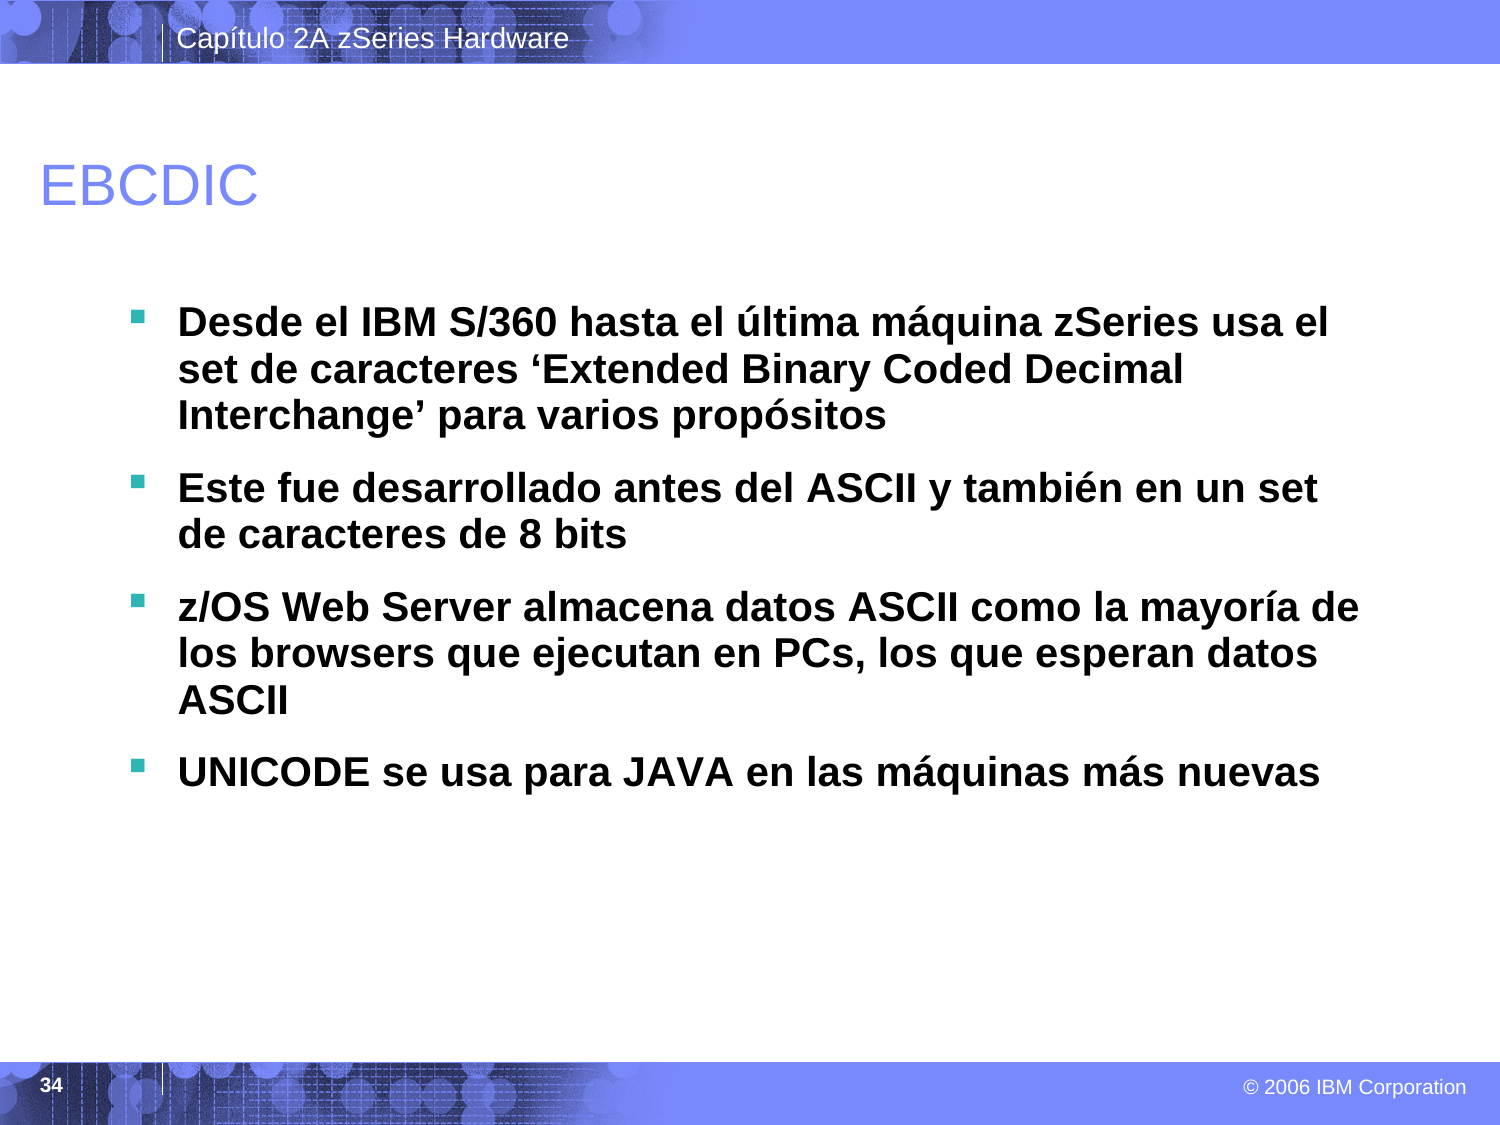

# EBCDIC
Desde el IBM S/360 hasta el última máquina zSeries usa el set de caracteres ‘Extended Binary Coded Decimal Interchange’ para varios propósitos
Este fue desarrollado antes del ASCII y también en un set de caracteres de 8 bits
z/OS Web Server almacena datos ASCII como la mayoría de los browsers que ejecutan en PCs, los que esperan datos ASCII
UNICODE se usa para JAVA en las máquinas más nuevas
34